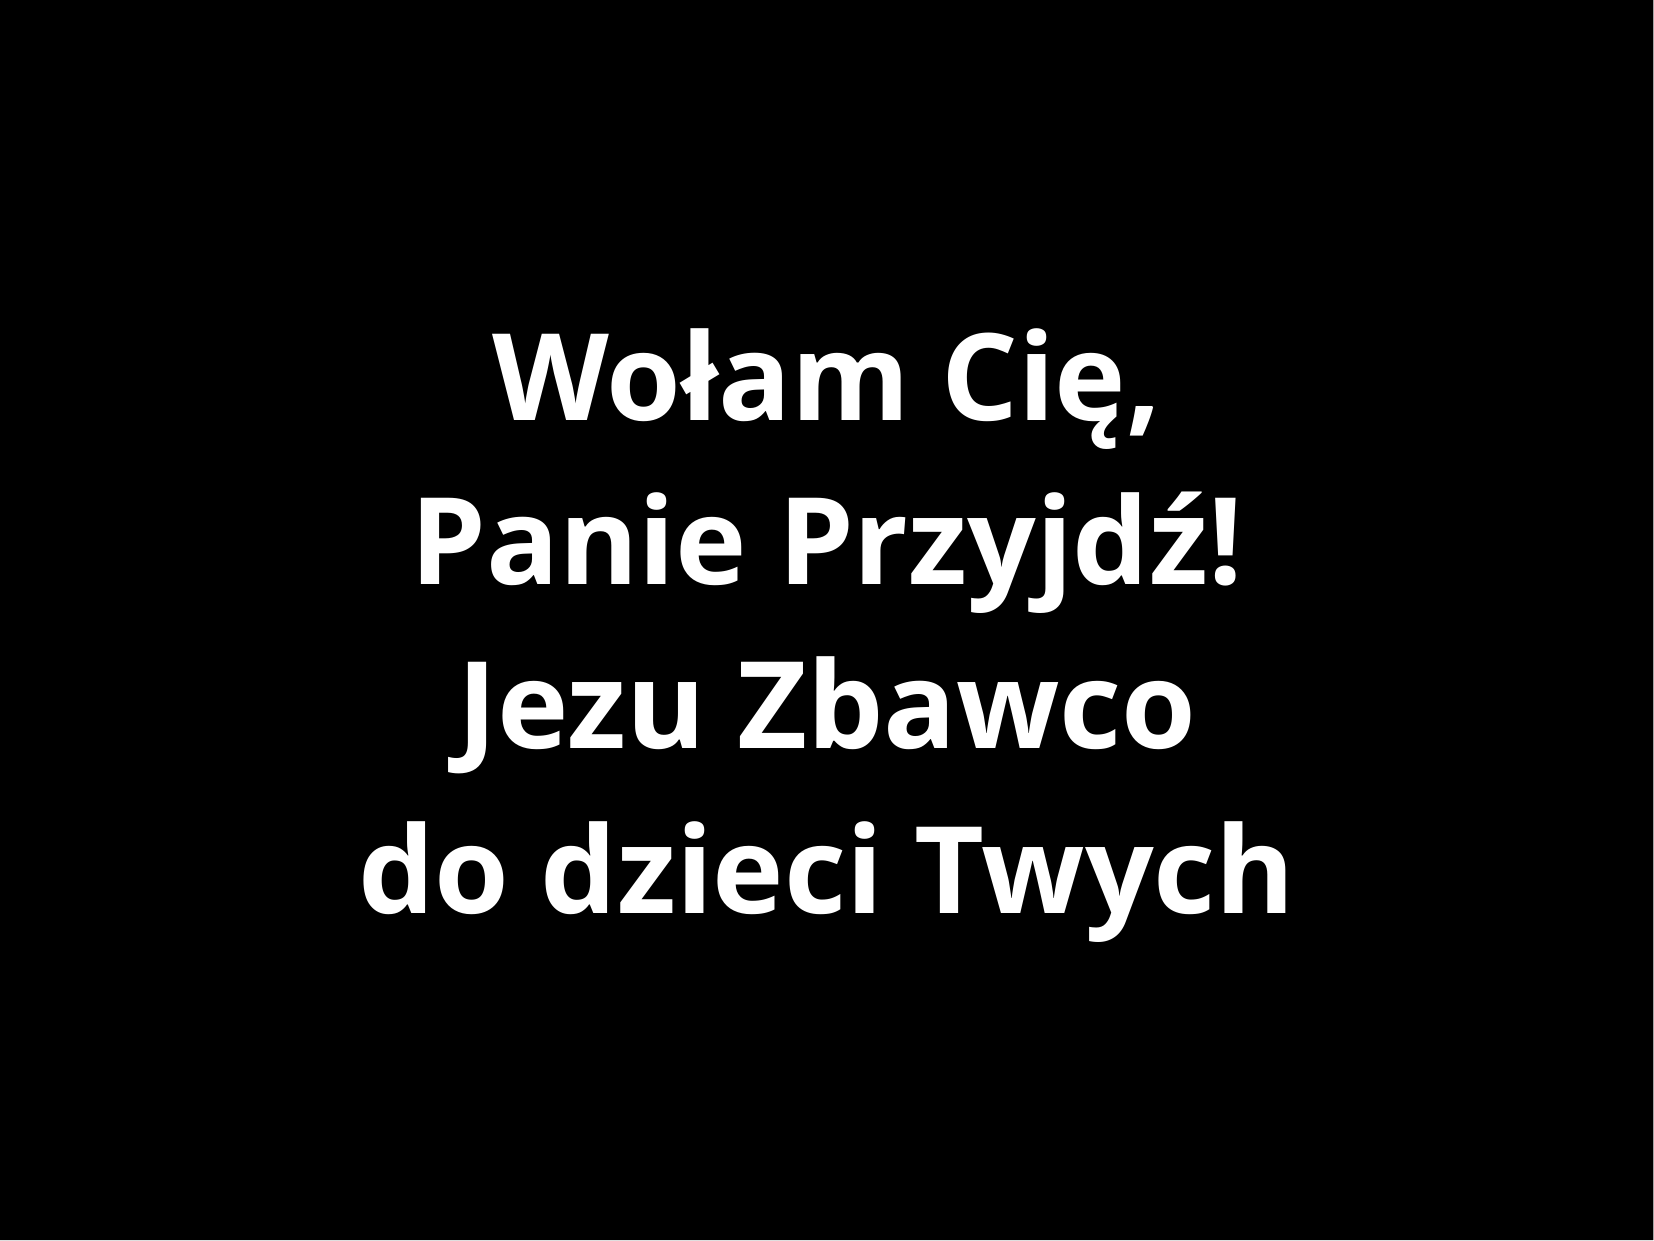

# Wołam Cię, Panie Przyjdź! Jezu Zbawco do dzieci Twych